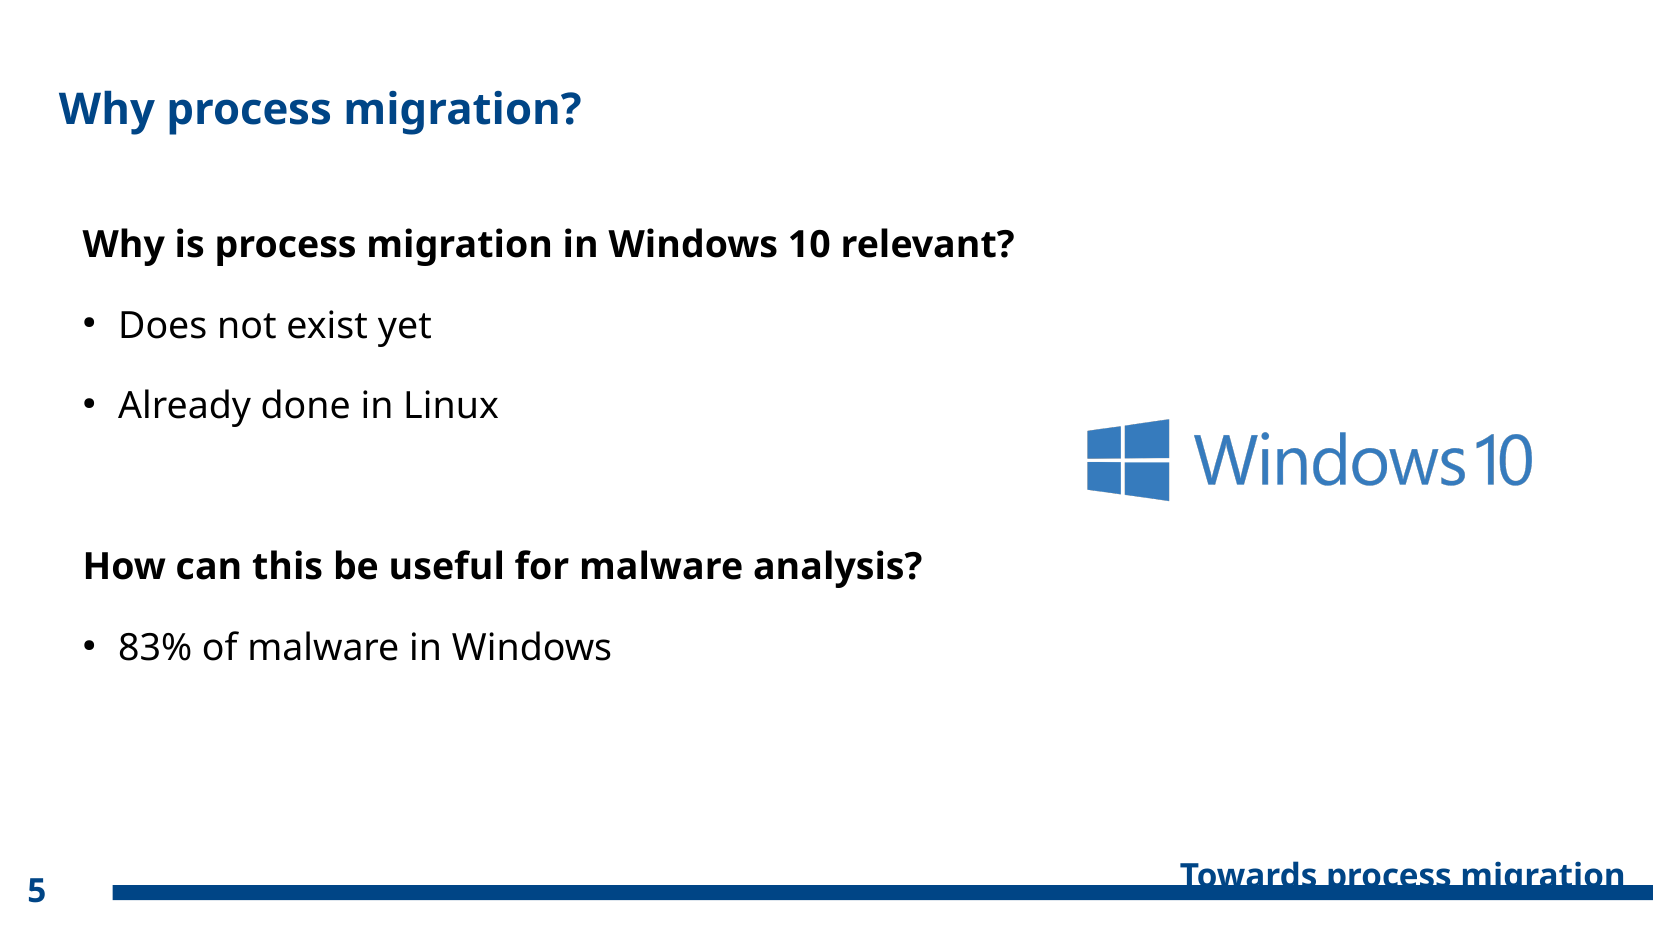

# Why process migration?
Why is process migration in Windows 10 relevant?
Does not exist yet
Already done in Linux
How can this be useful for malware analysis?
83% of malware in Windows